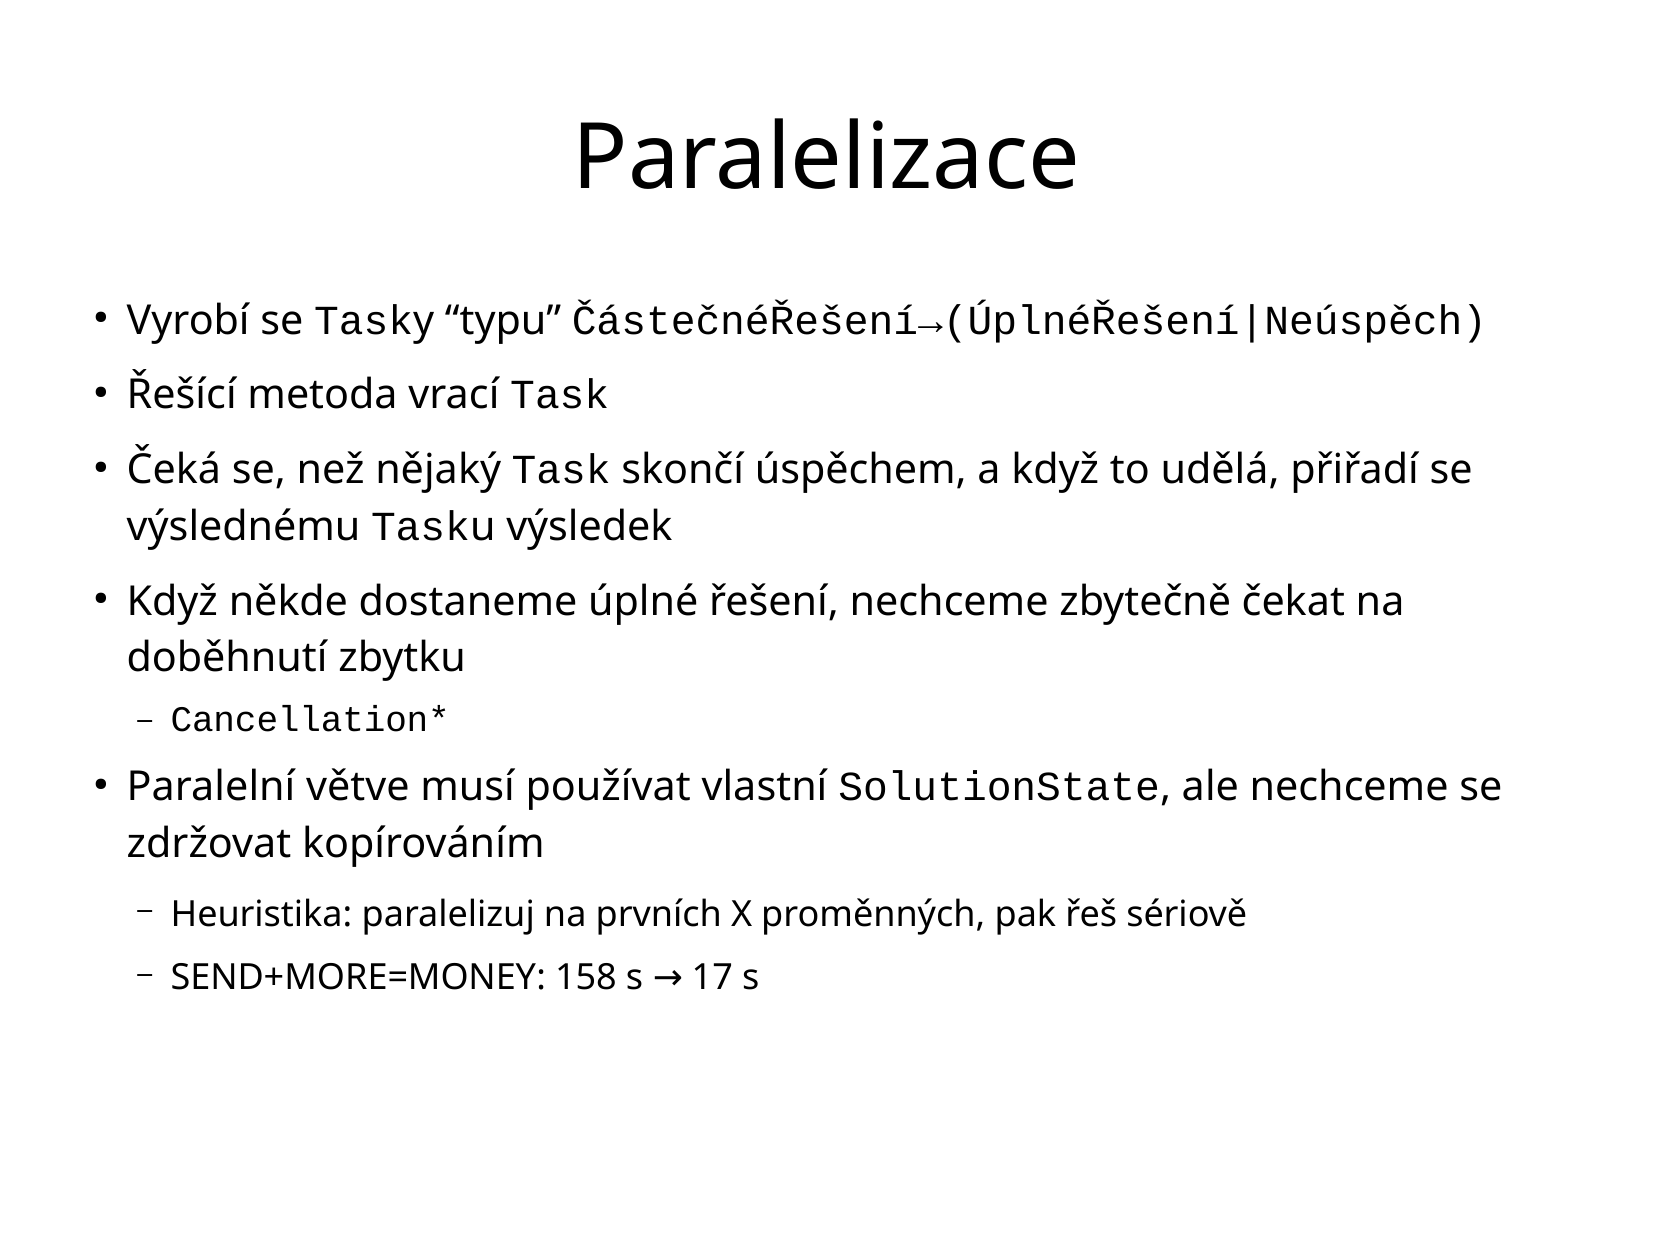

# Paralelizace
Vyrobí se Tasky “typu” ČástečnéŘešení→(ÚplnéŘešení|Neúspěch)
Řešící metoda vrací Task
Čeká se, než nějaký Task skončí úspěchem, a když to udělá, přiřadí se výslednému Tasku výsledek
Když někde dostaneme úplné řešení, nechceme zbytečně čekat na doběhnutí zbytku
Cancellation*
Paralelní větve musí používat vlastní SolutionState, ale nechceme se zdržovat kopírováním
Heuristika: paralelizuj na prvních X proměnných, pak řeš sériově
SEND+MORE=MONEY: 158 s → 17 s